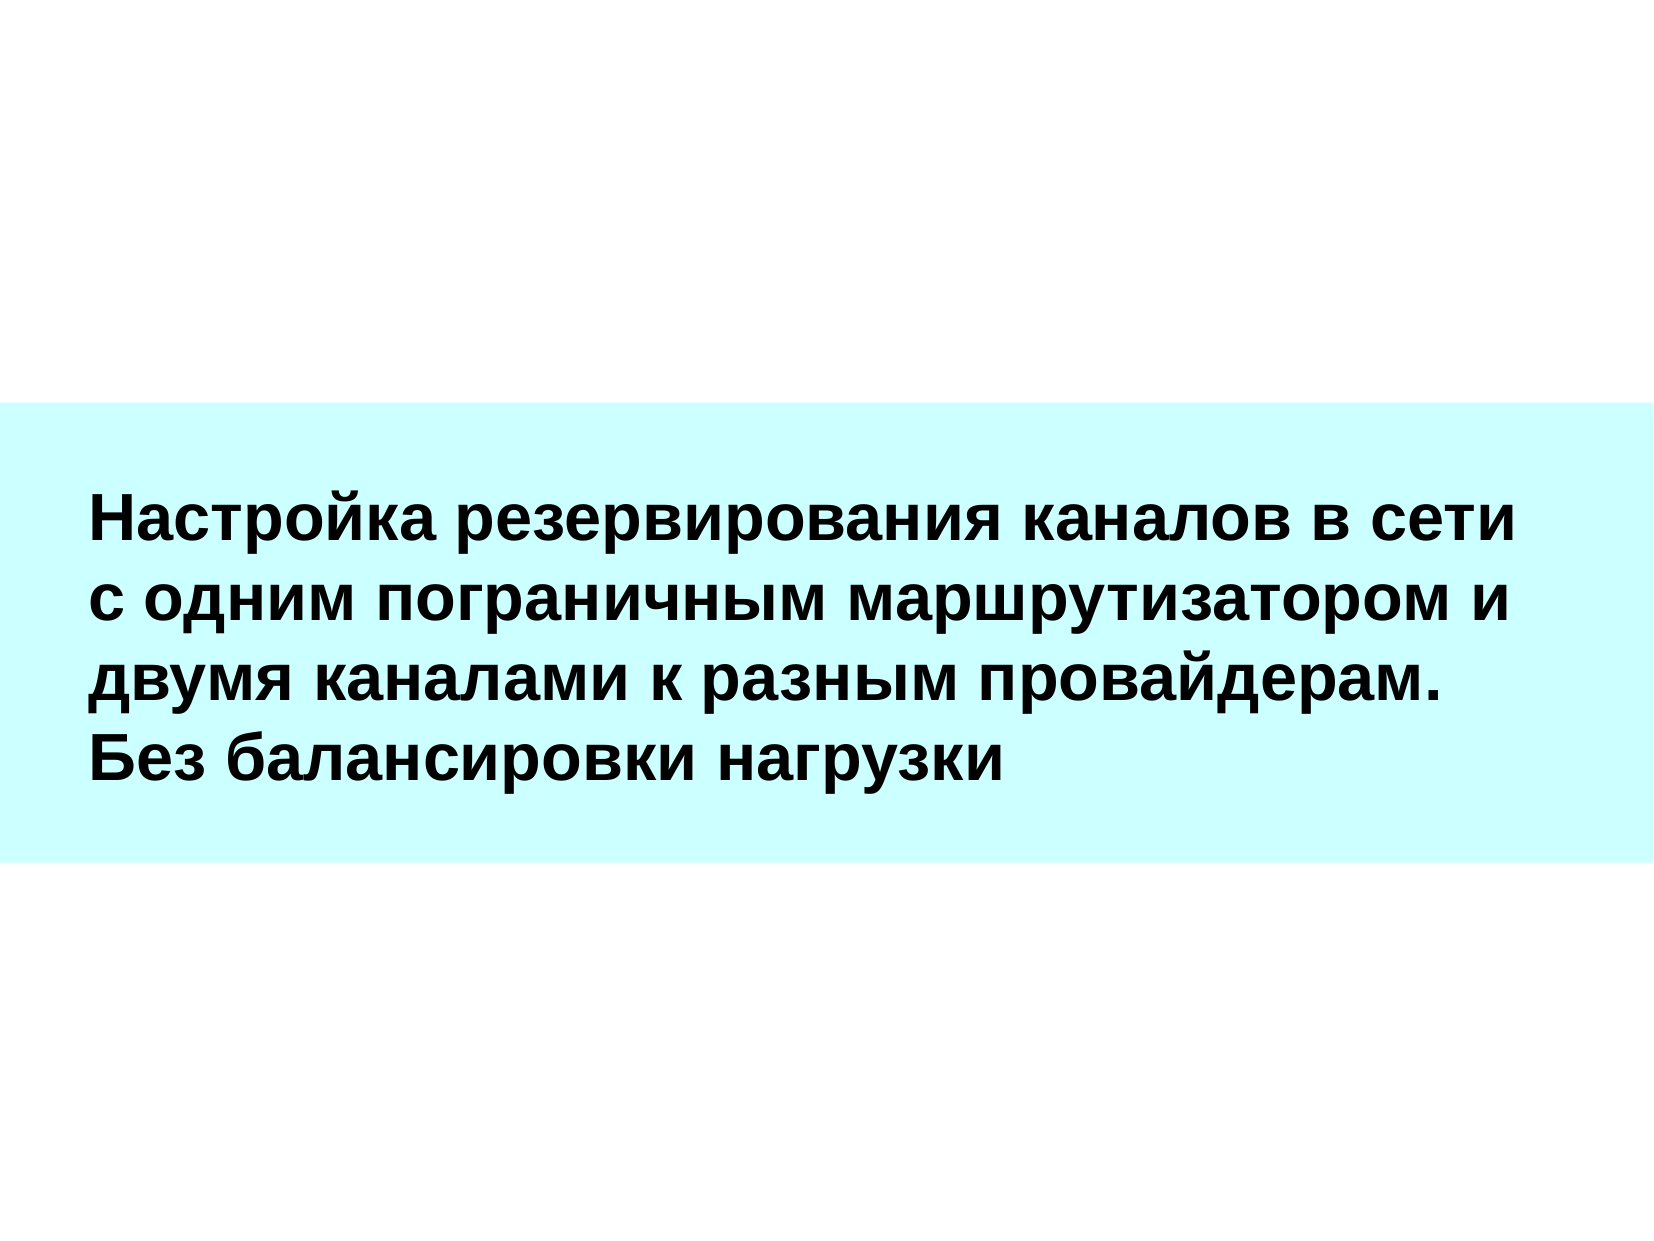

Настройка резервирования каналов в сети с одним пограничным маршрутизатором и двумя каналами к разным провайдерам.
Без балансировки нагрузки